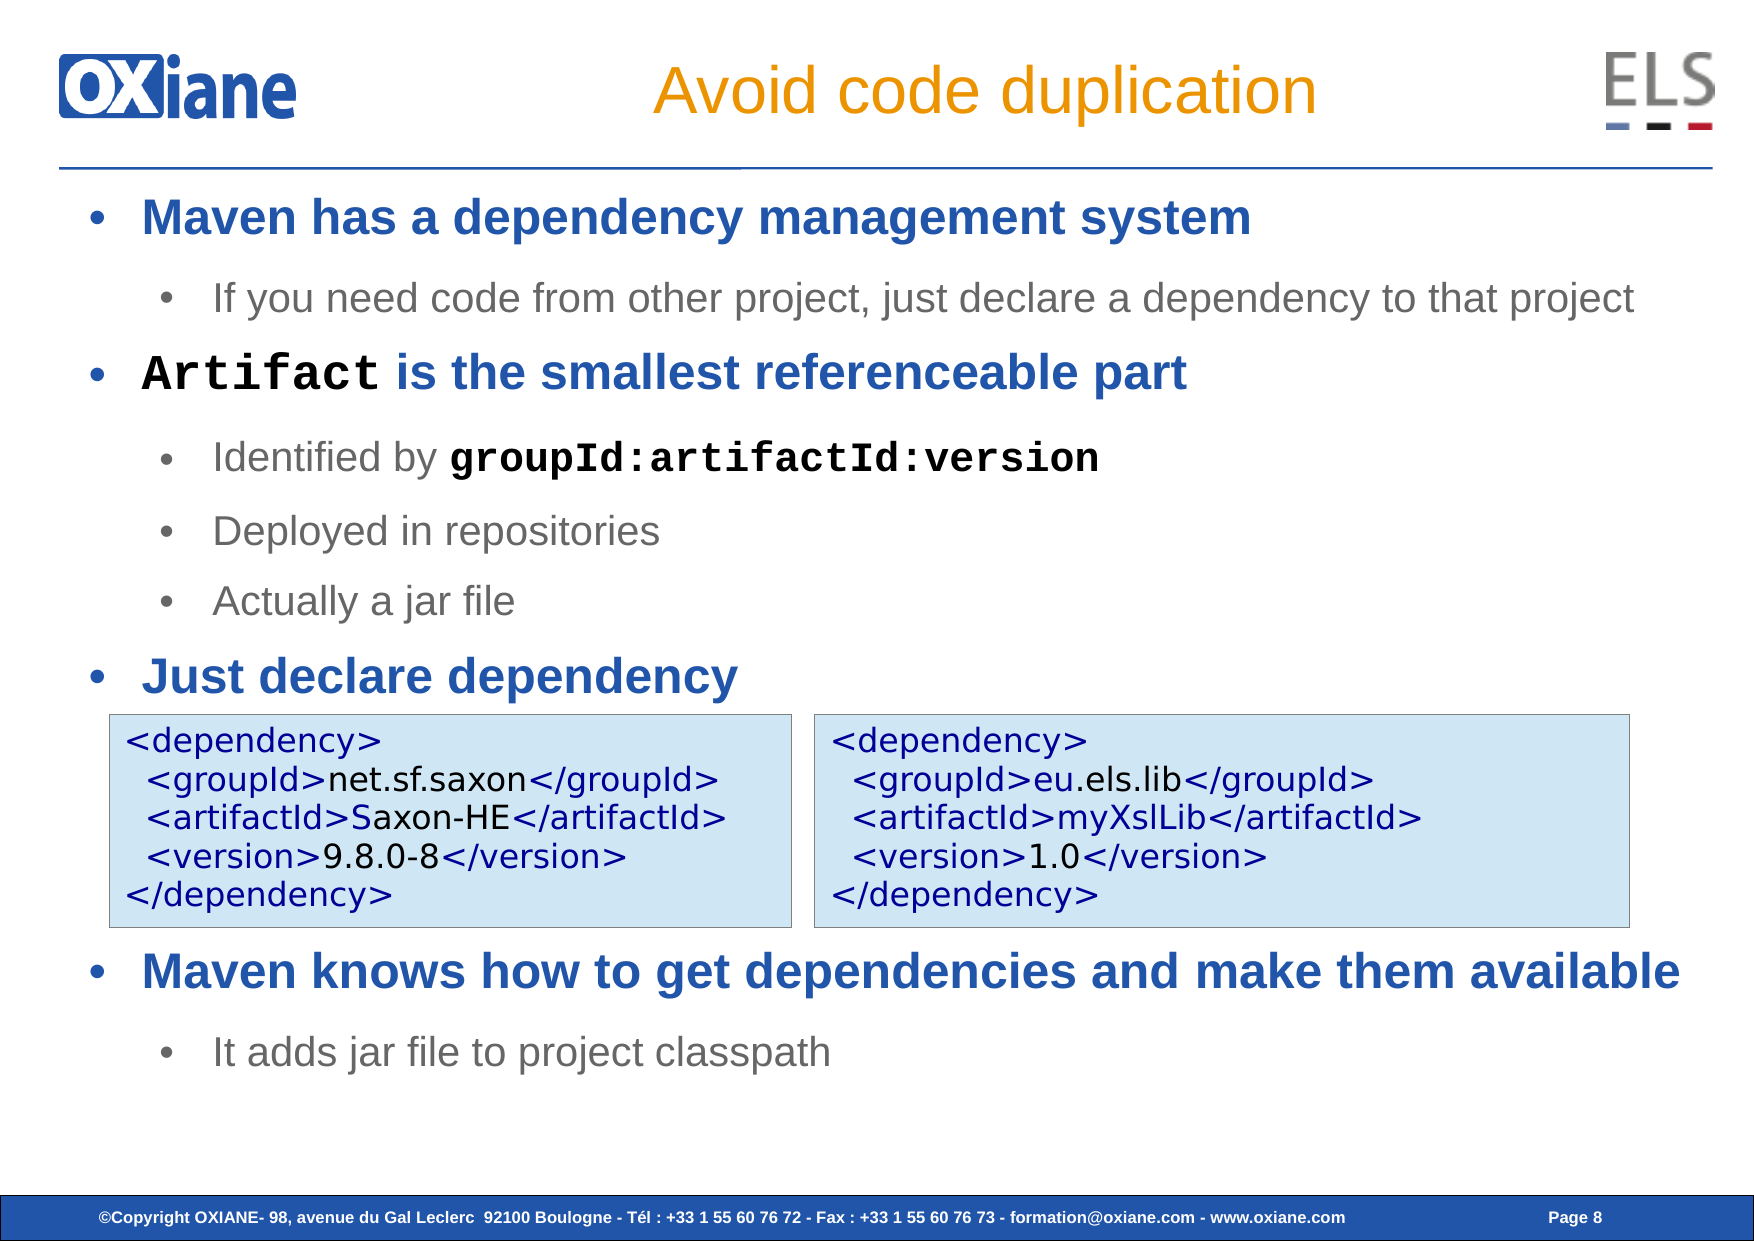

# Avoid code duplication
Maven has a dependency management system
If you need code from other project, just declare a dependency to that project
Artifact is the smallest referenceable part
Identified by groupId:artifactId:version
Deployed in repositories
Actually a jar file
Just declare dependency
Maven knows how to get dependencies and make them available
It adds jar file to project classpath
<dependency>
 <groupId>net.sf.saxon</groupId>
 <artifactId>Saxon-HE</artifactId>
 <version>9.8.0-8</version>
</dependency>
<dependency>
 <groupId>eu.els.lib</groupId>
 <artifactId>myXslLib</artifactId>
 <version>1.0</version>
</dependency>